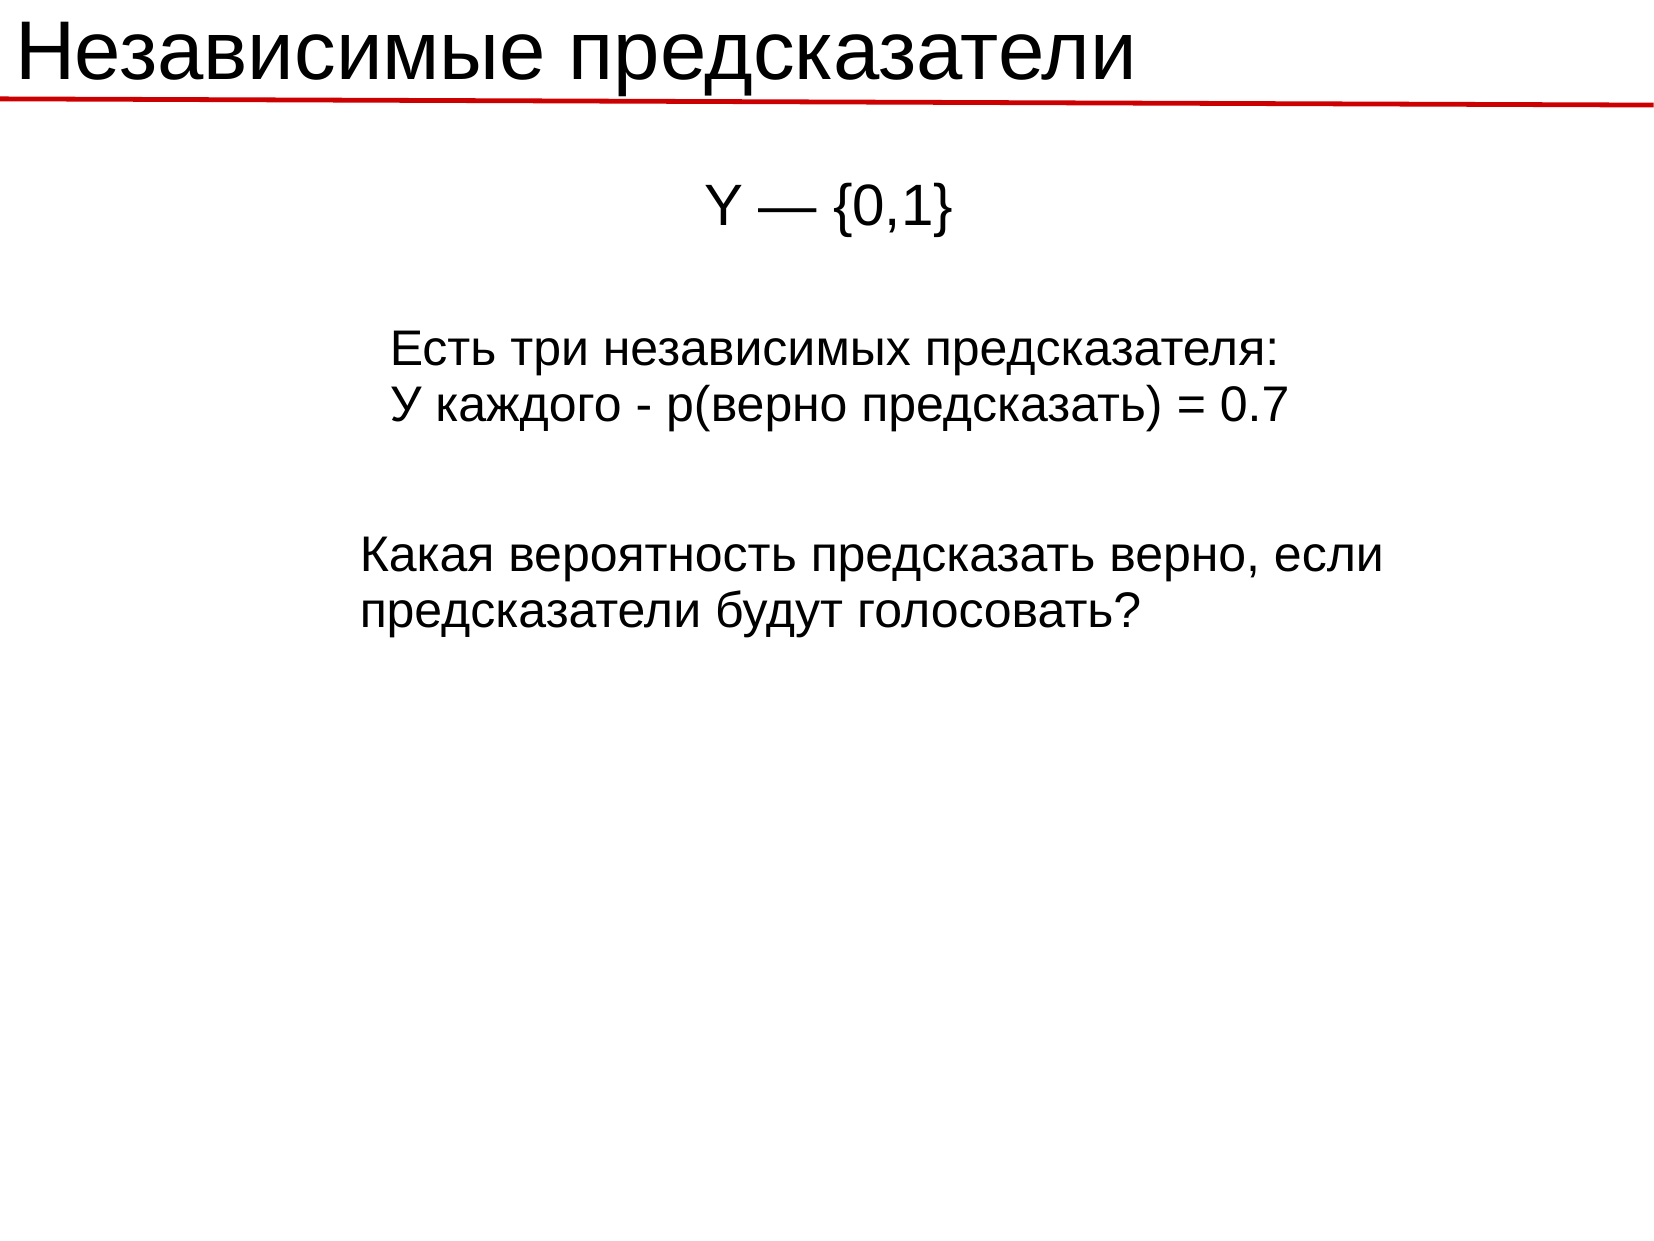

# Независимые предсказатели
Y — {0,1}
Есть три независимых предсказателя:
У каждого - p(верно предсказать) = 0.7
Какая вероятность предсказать верно, если предсказатели будут голосовать?